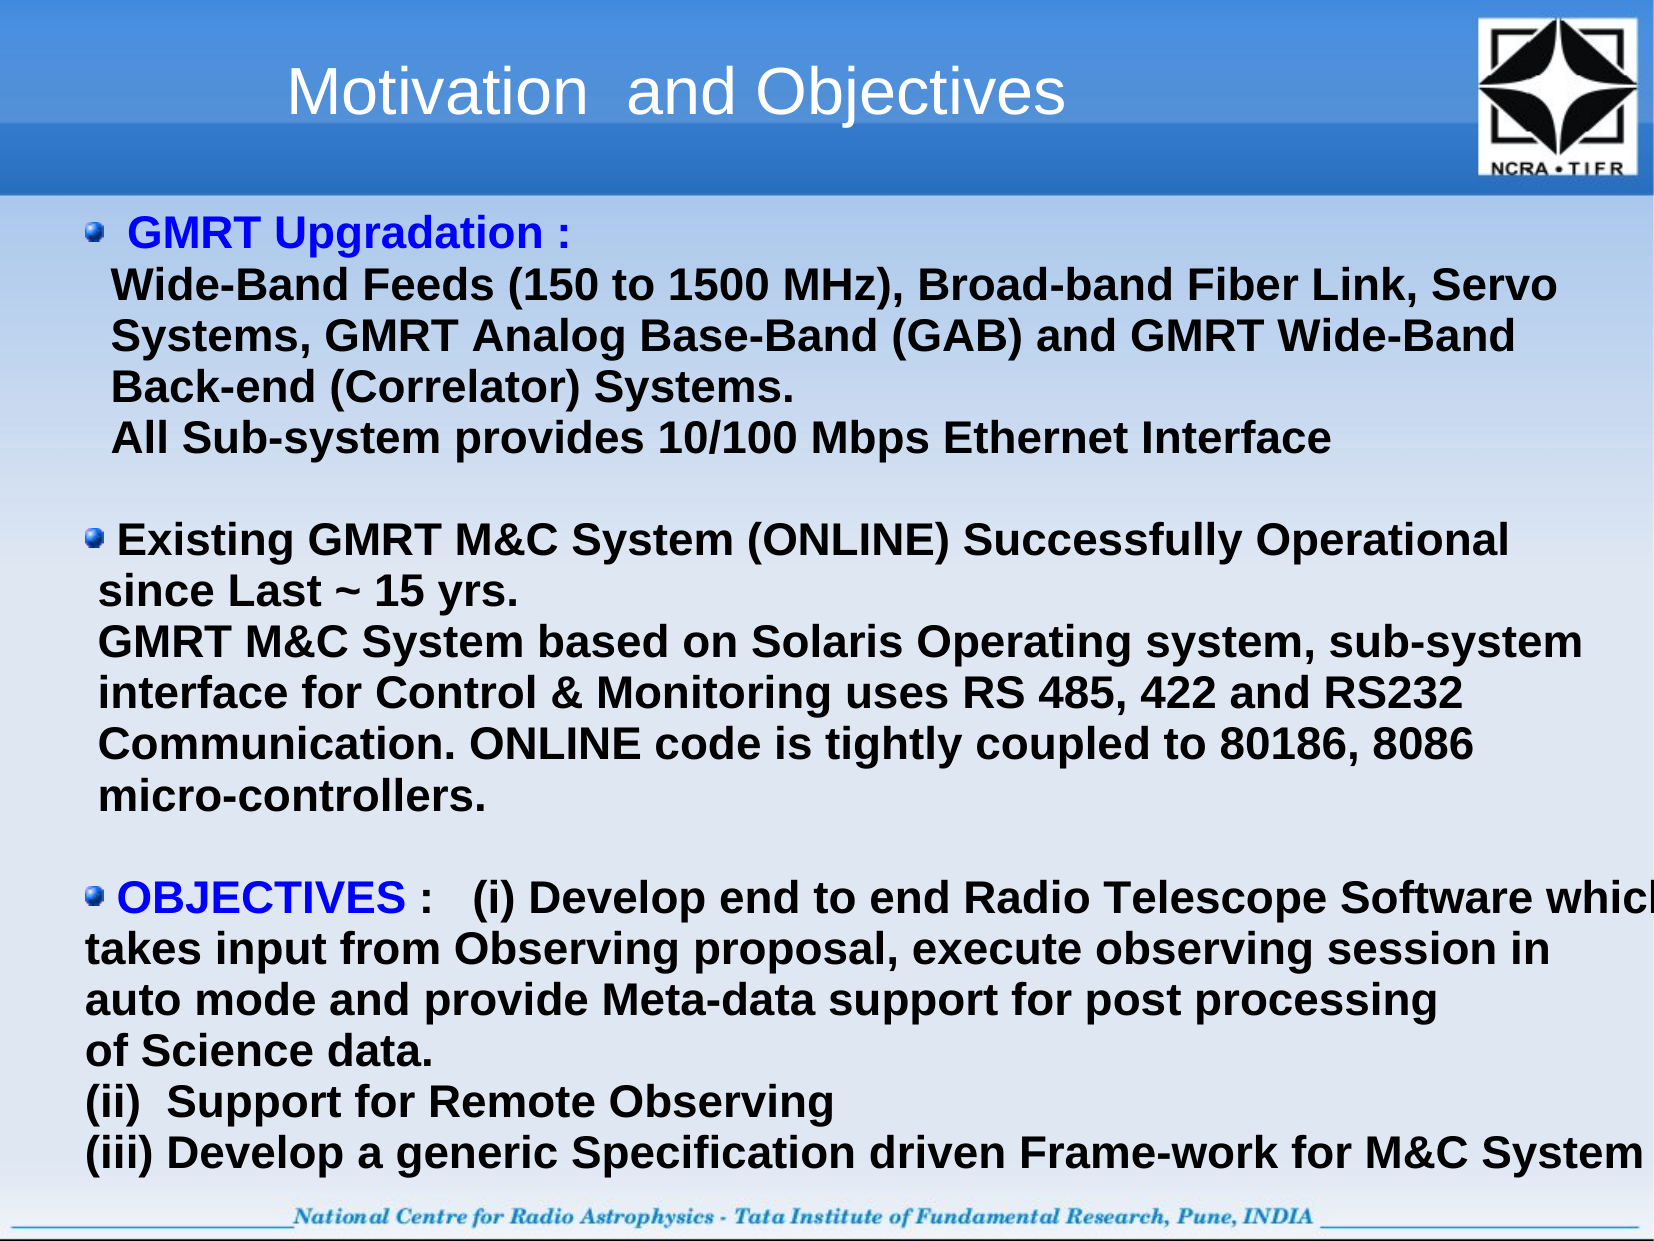

Motivation and Objectives
 GMRT Upgradation :
 Wide-Band Feeds (150 to 1500 MHz), Broad-band Fiber Link, Servo
 Systems, GMRT Analog Base-Band (GAB) and GMRT Wide-Band
 Back-end (Correlator) Systems.
 All Sub-system provides 10/100 Mbps Ethernet Interface
 Existing GMRT M&C System (ONLINE) Successfully Operational
 since Last ~ 15 yrs.
 GMRT M&C System based on Solaris Operating system, sub-system
 interface for Control & Monitoring uses RS 485, 422 and RS232
 Communication. ONLINE code is tightly coupled to 80186, 8086
 micro-controllers.
 OBJECTIVES : (i) Develop end to end Radio Telescope Software which
takes input from Observing proposal, execute observing session in
auto mode and provide Meta-data support for post processing
of Science data.
(ii) Support for Remote Observing
(iii) Develop a generic Specification driven Frame-work for M&C System